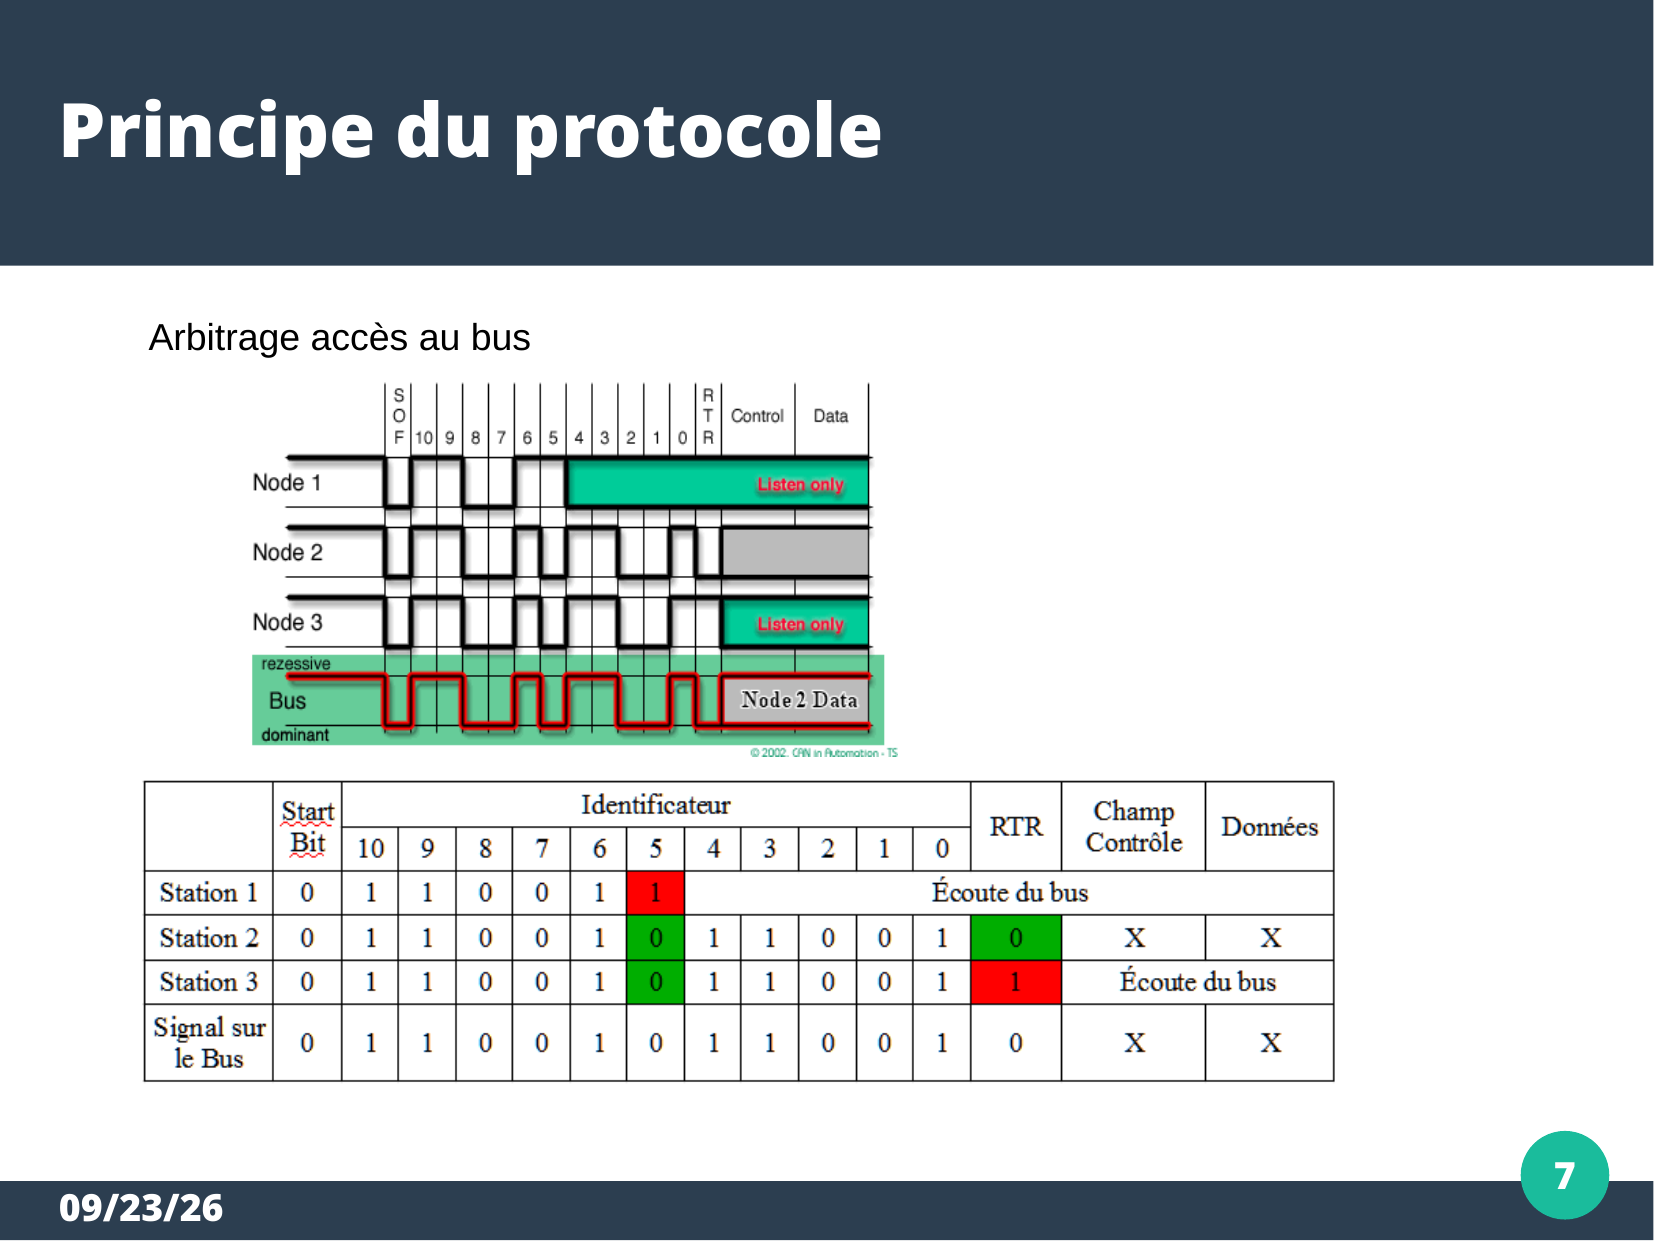

# Principe du protocole
Arbitrage accès au bus
7